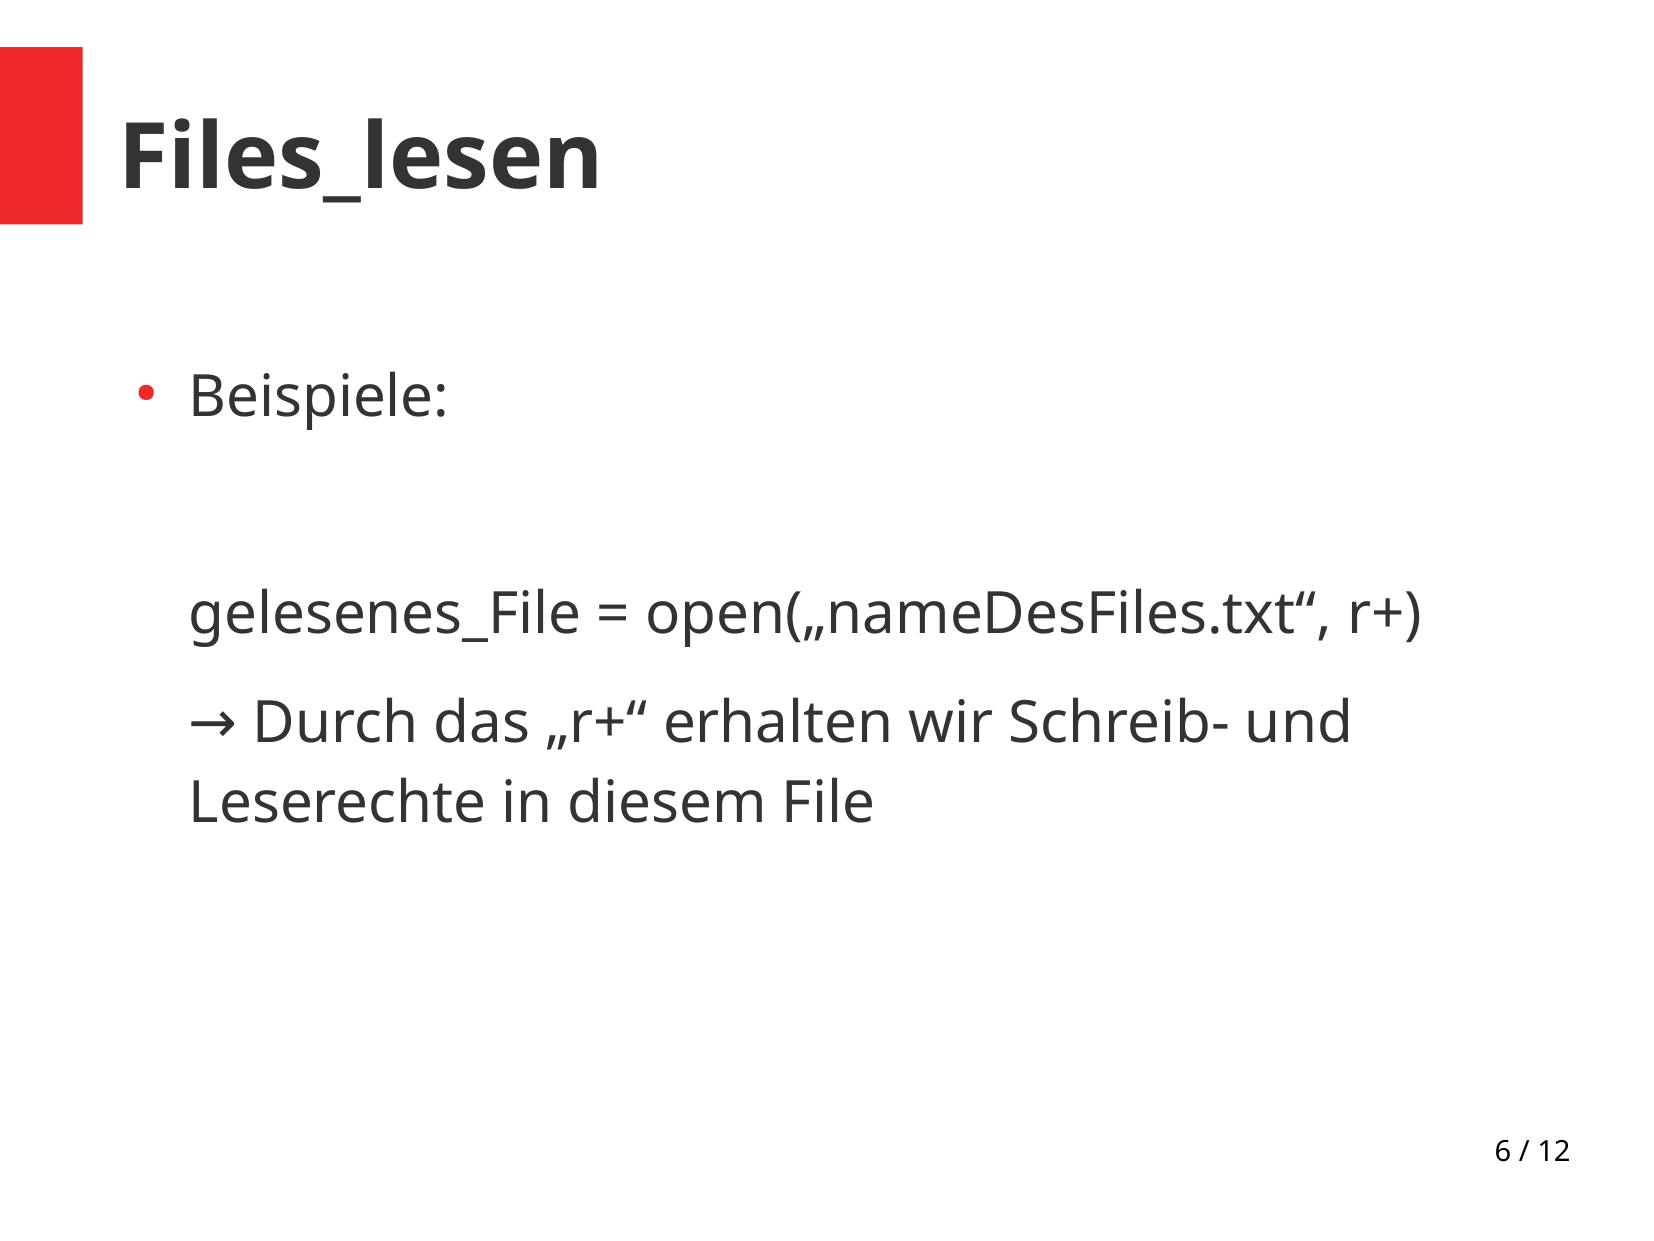

# Files_lesen
Beispiele:
gelesenes_File = open(„nameDesFiles.txt“, r+)
→ Durch das „r+“ erhalten wir Schreib- und Leserechte in diesem File
6